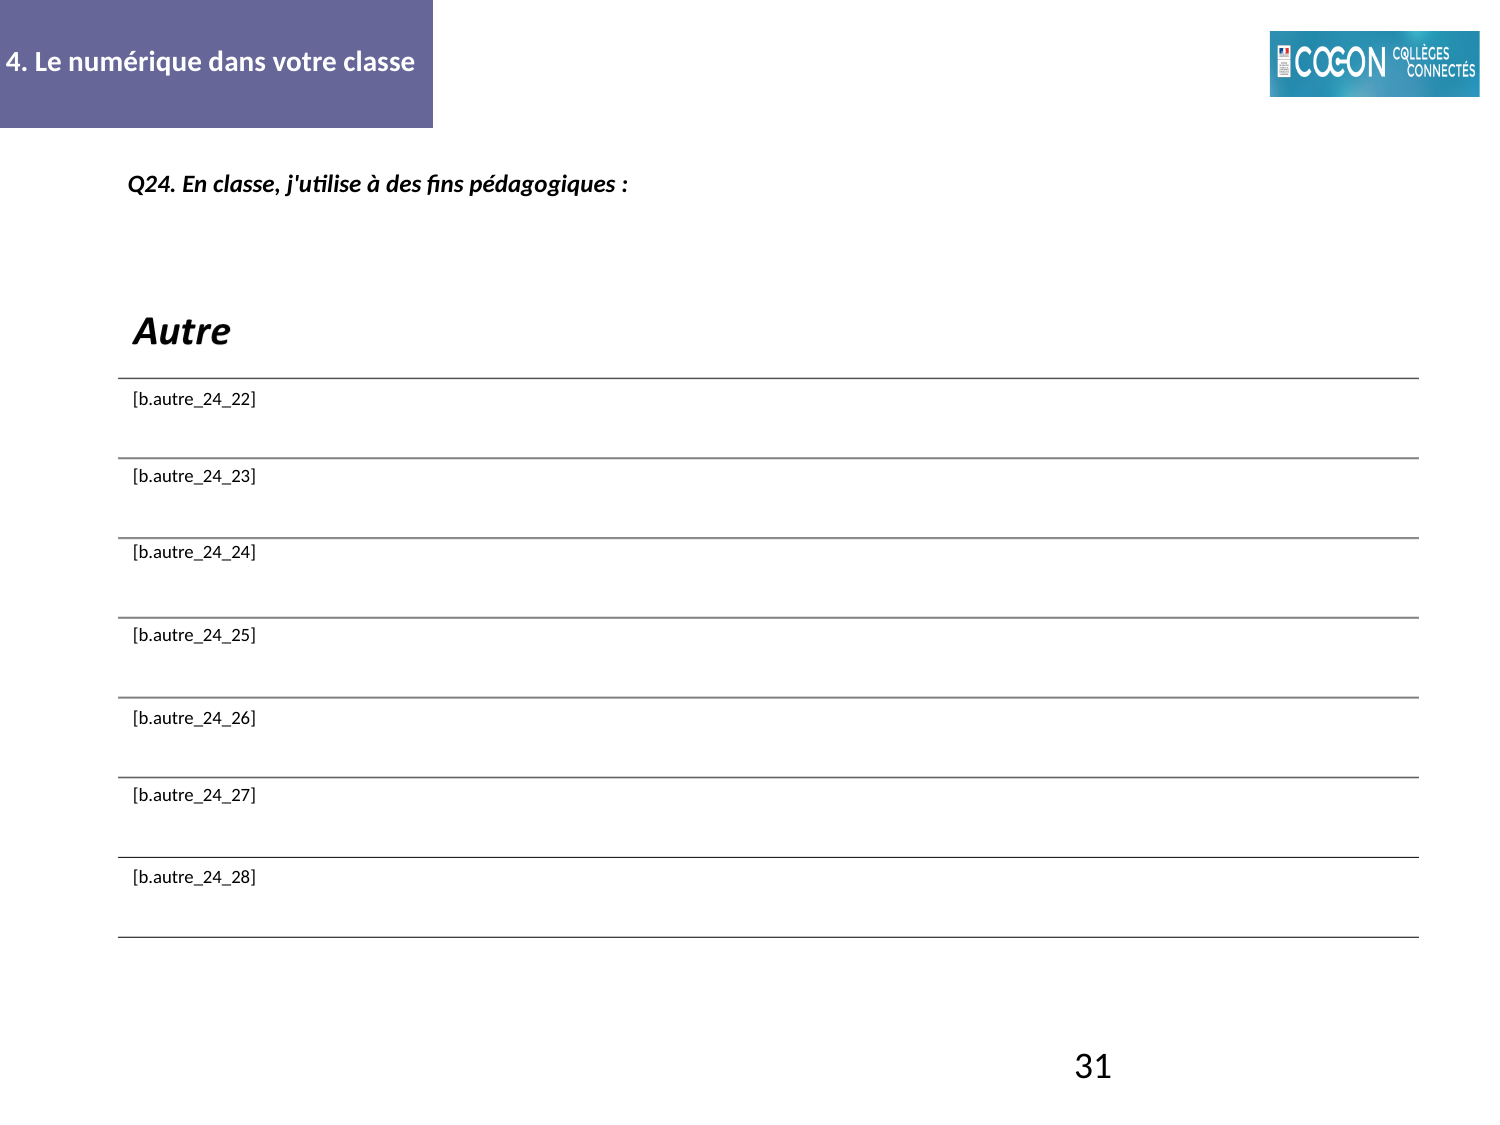

4. Le numérique dans votre classe
Q24. En classe, j'utilise à des fins pédagogiques :
[b.autre_24_22]
[b.autre_24_23]
[b.autre_24_24]
[b.autre_24_25]
[b.autre_24_26]
[b.autre_24_27]
[b.autre_24_28]